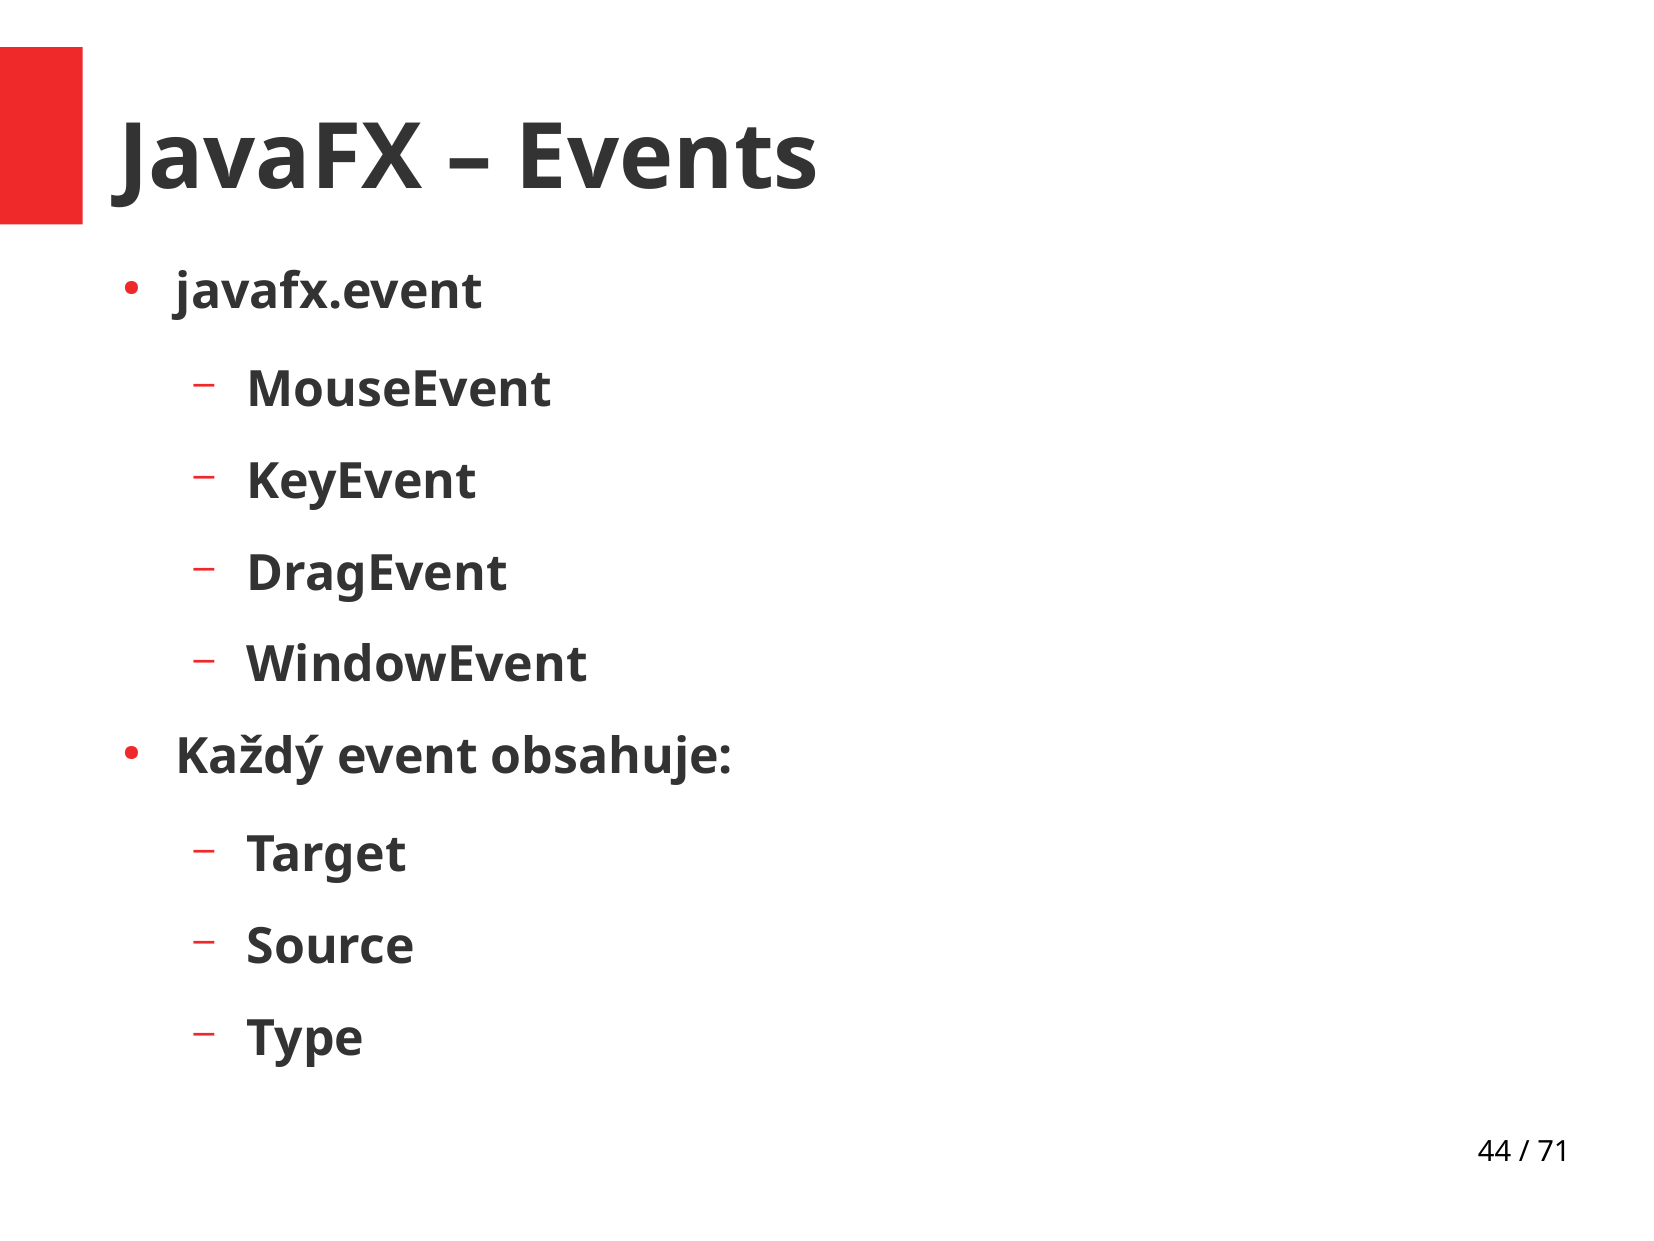

# JavaFX – Events
javafx.event
MouseEvent
KeyEvent
DragEvent
WindowEvent
Každý event obsahuje:
Target
Source
Type
44